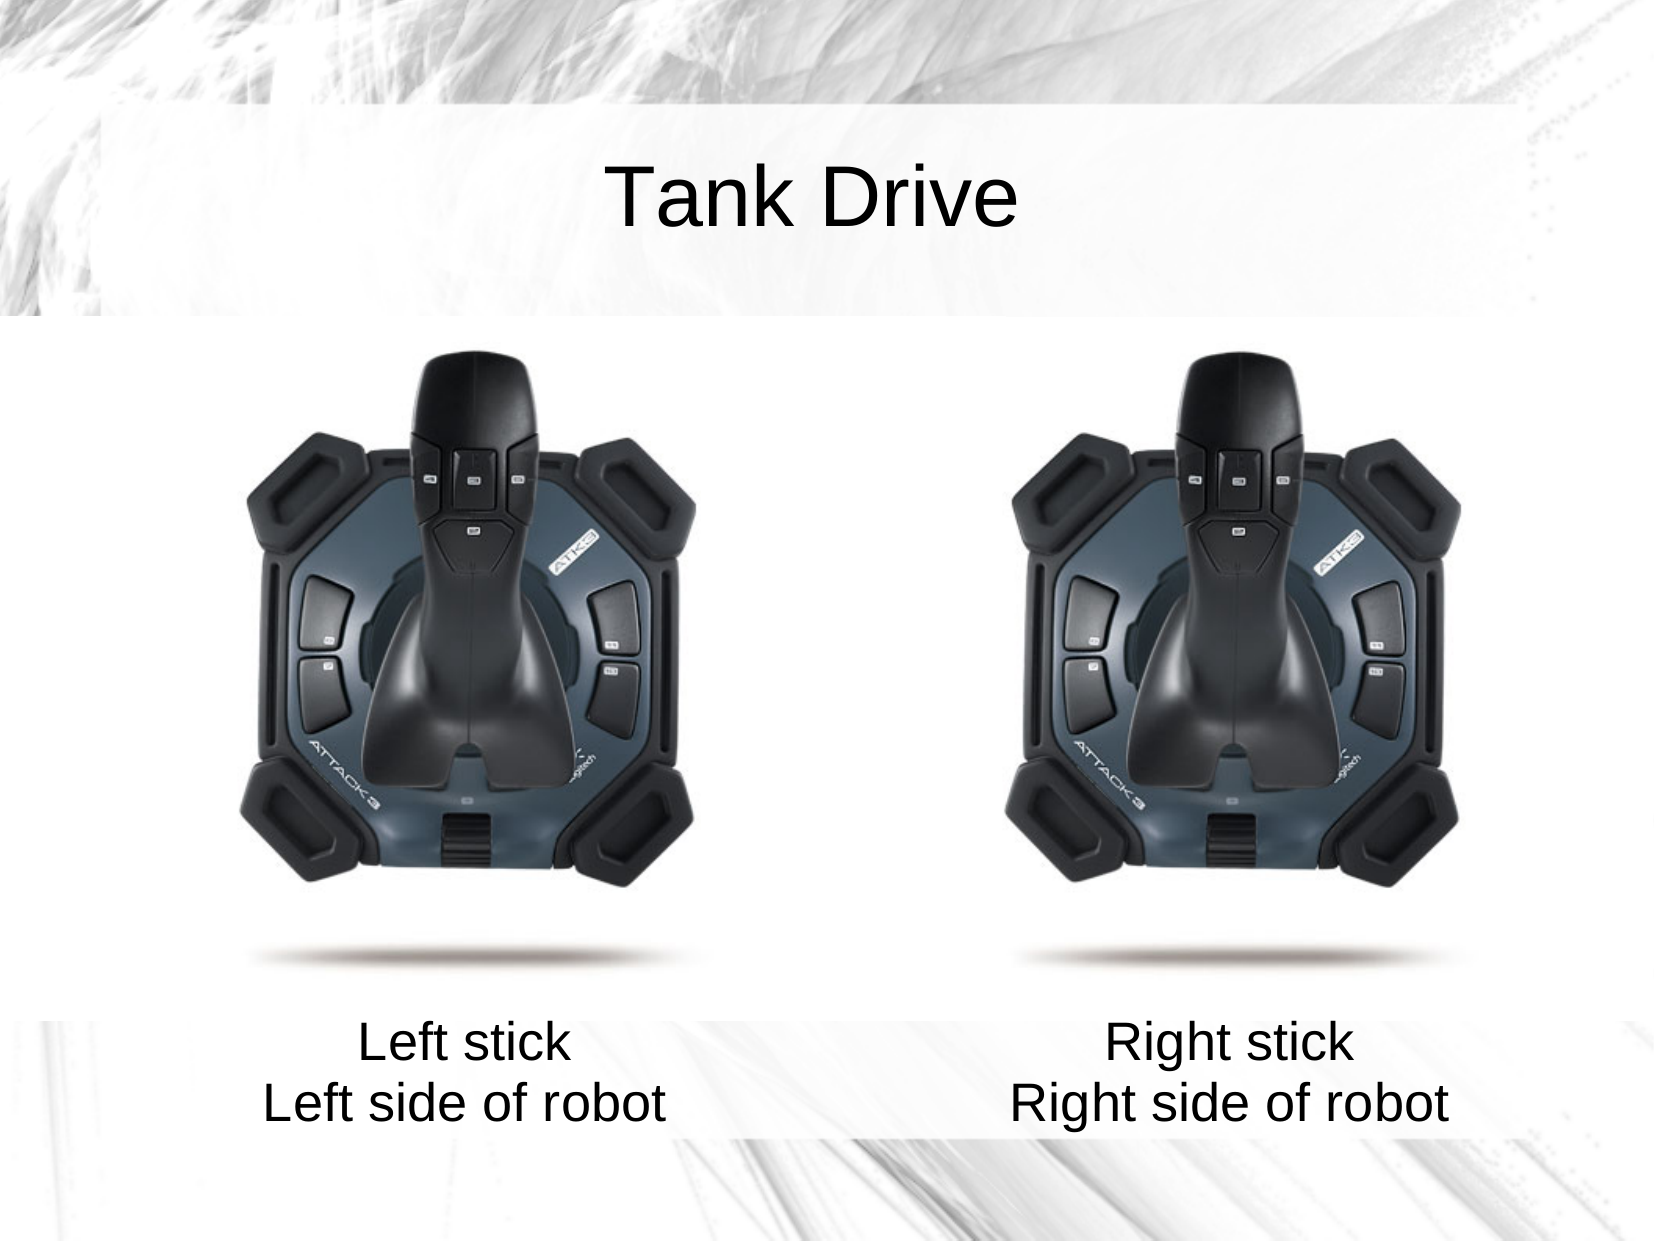

# Tank Drive
Left stick
Left side of robot
Right stick
Right side of robot